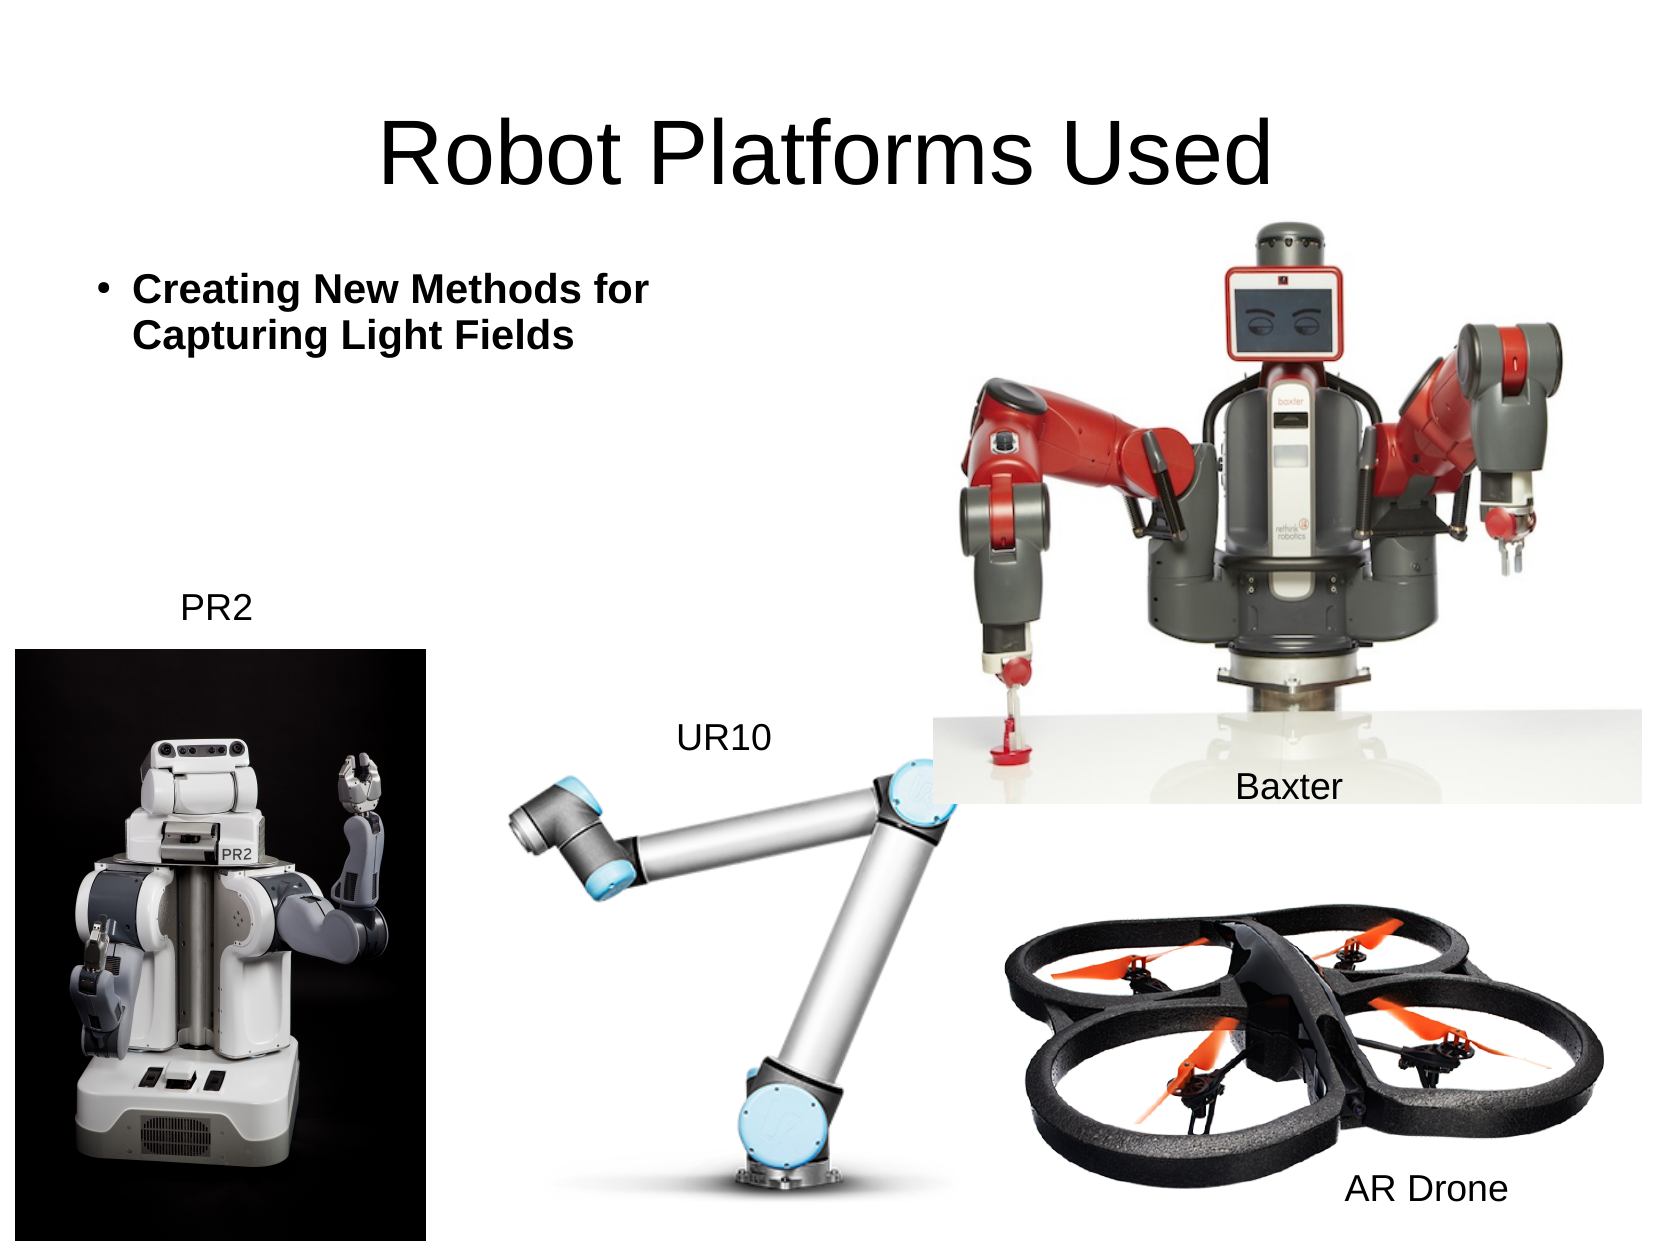

# Robot Platforms Used
Creating New Methods for
Capturing Light Fields
PR2
UR10
Baxter
AR Drone